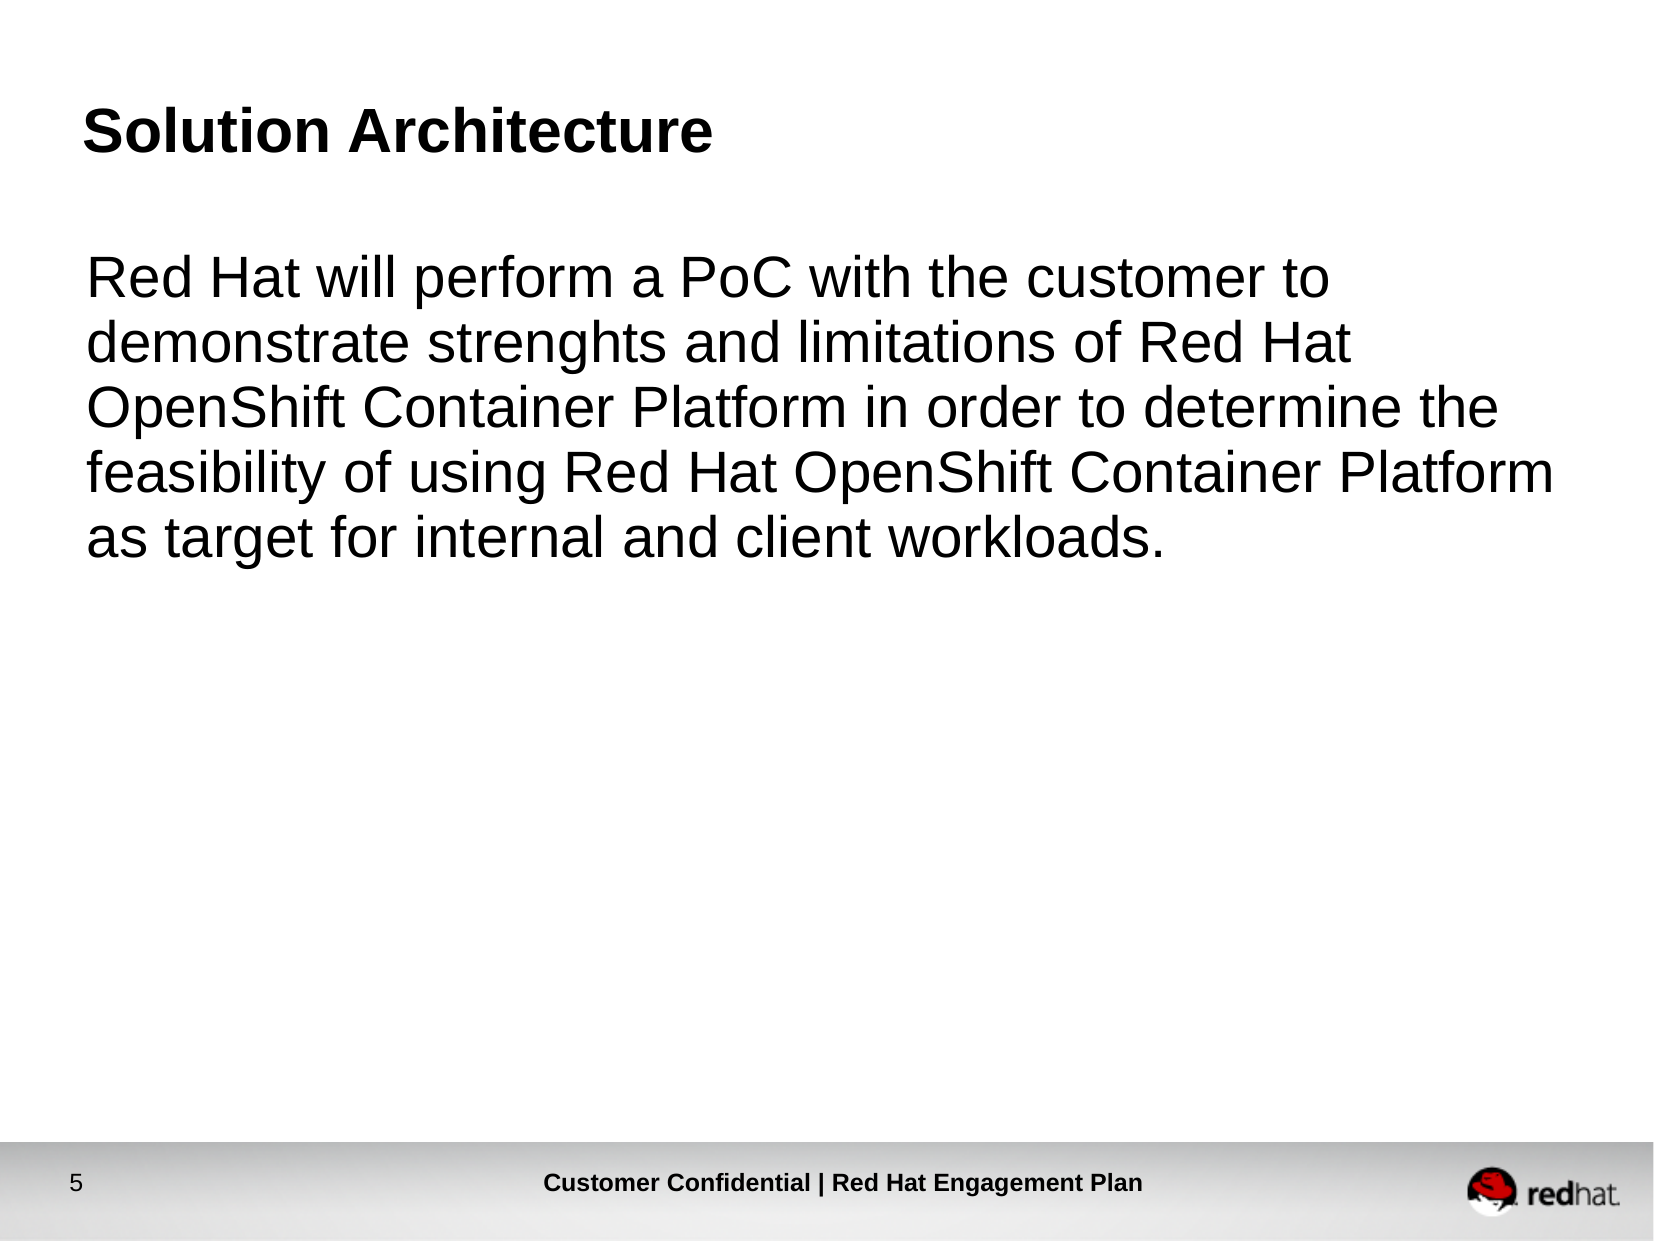

# Solution Architecture
Red Hat will perform a PoC with the customer to demonstrate strenghts and limitations of Red Hat OpenShift Container Platform in order to determine the feasibility of using Red Hat OpenShift Container Platform as target for internal and client workloads.